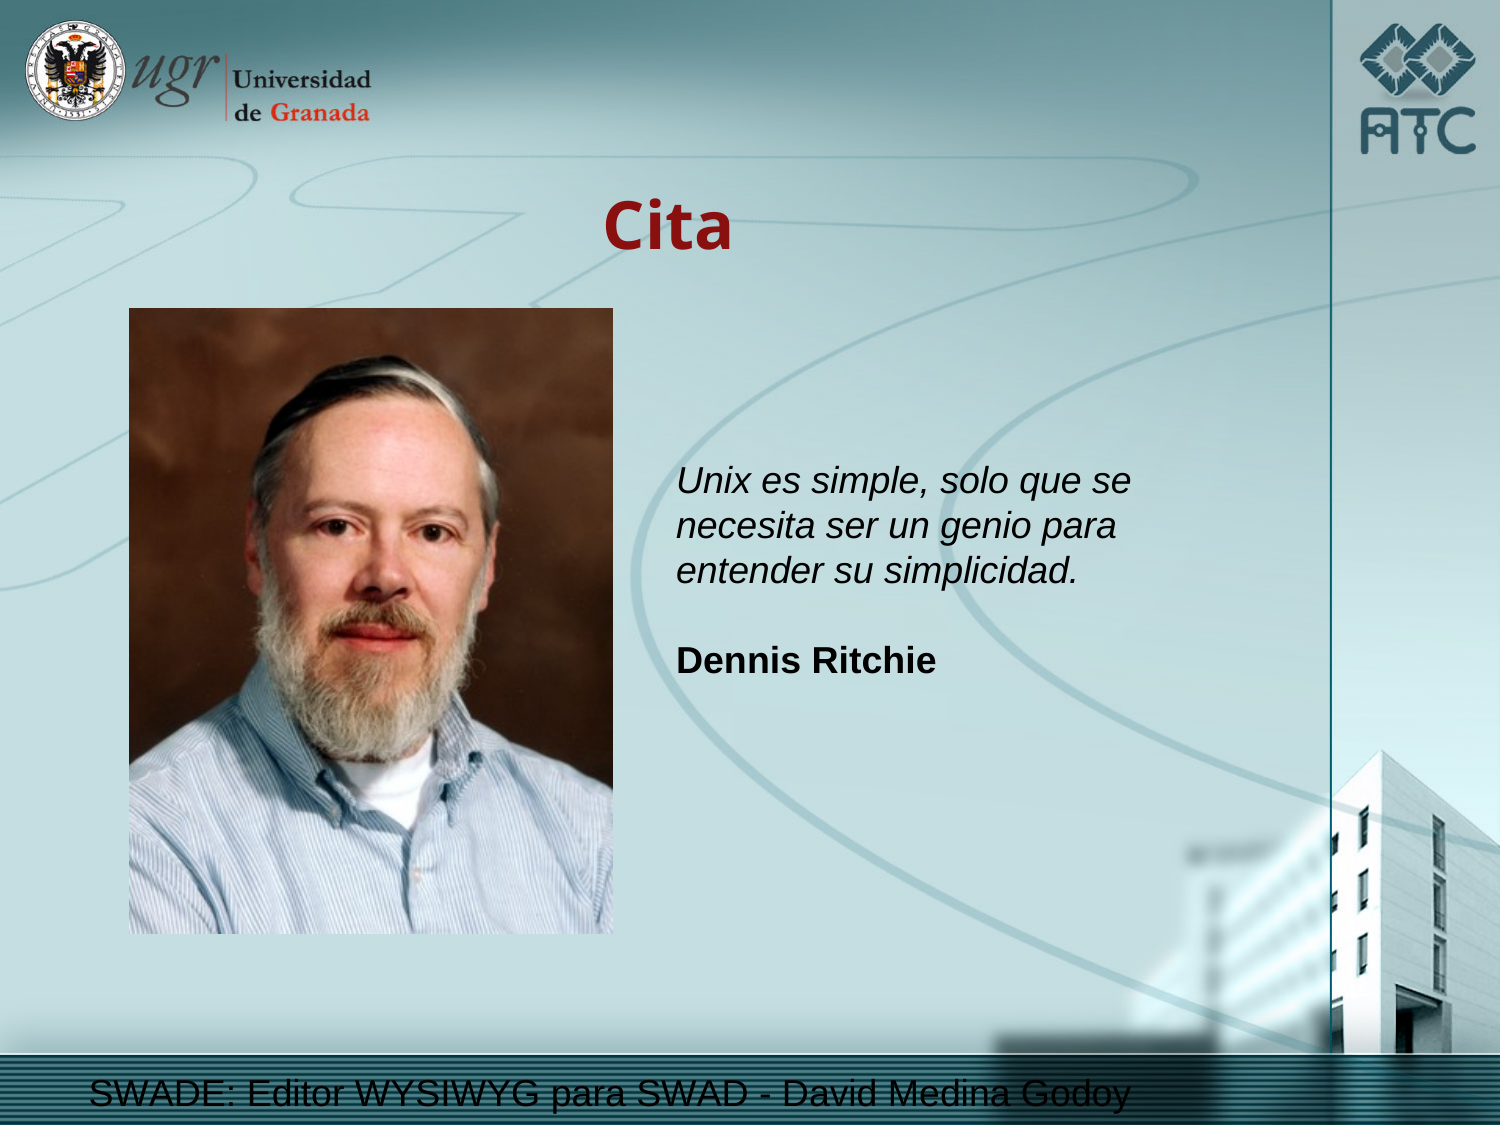

# Cita
Unix es simple, solo que se necesita ser un genio para entender su simplicidad.
Dennis Ritchie
SWADE: Editor WYSIWYG para SWAD - David Medina Godoy